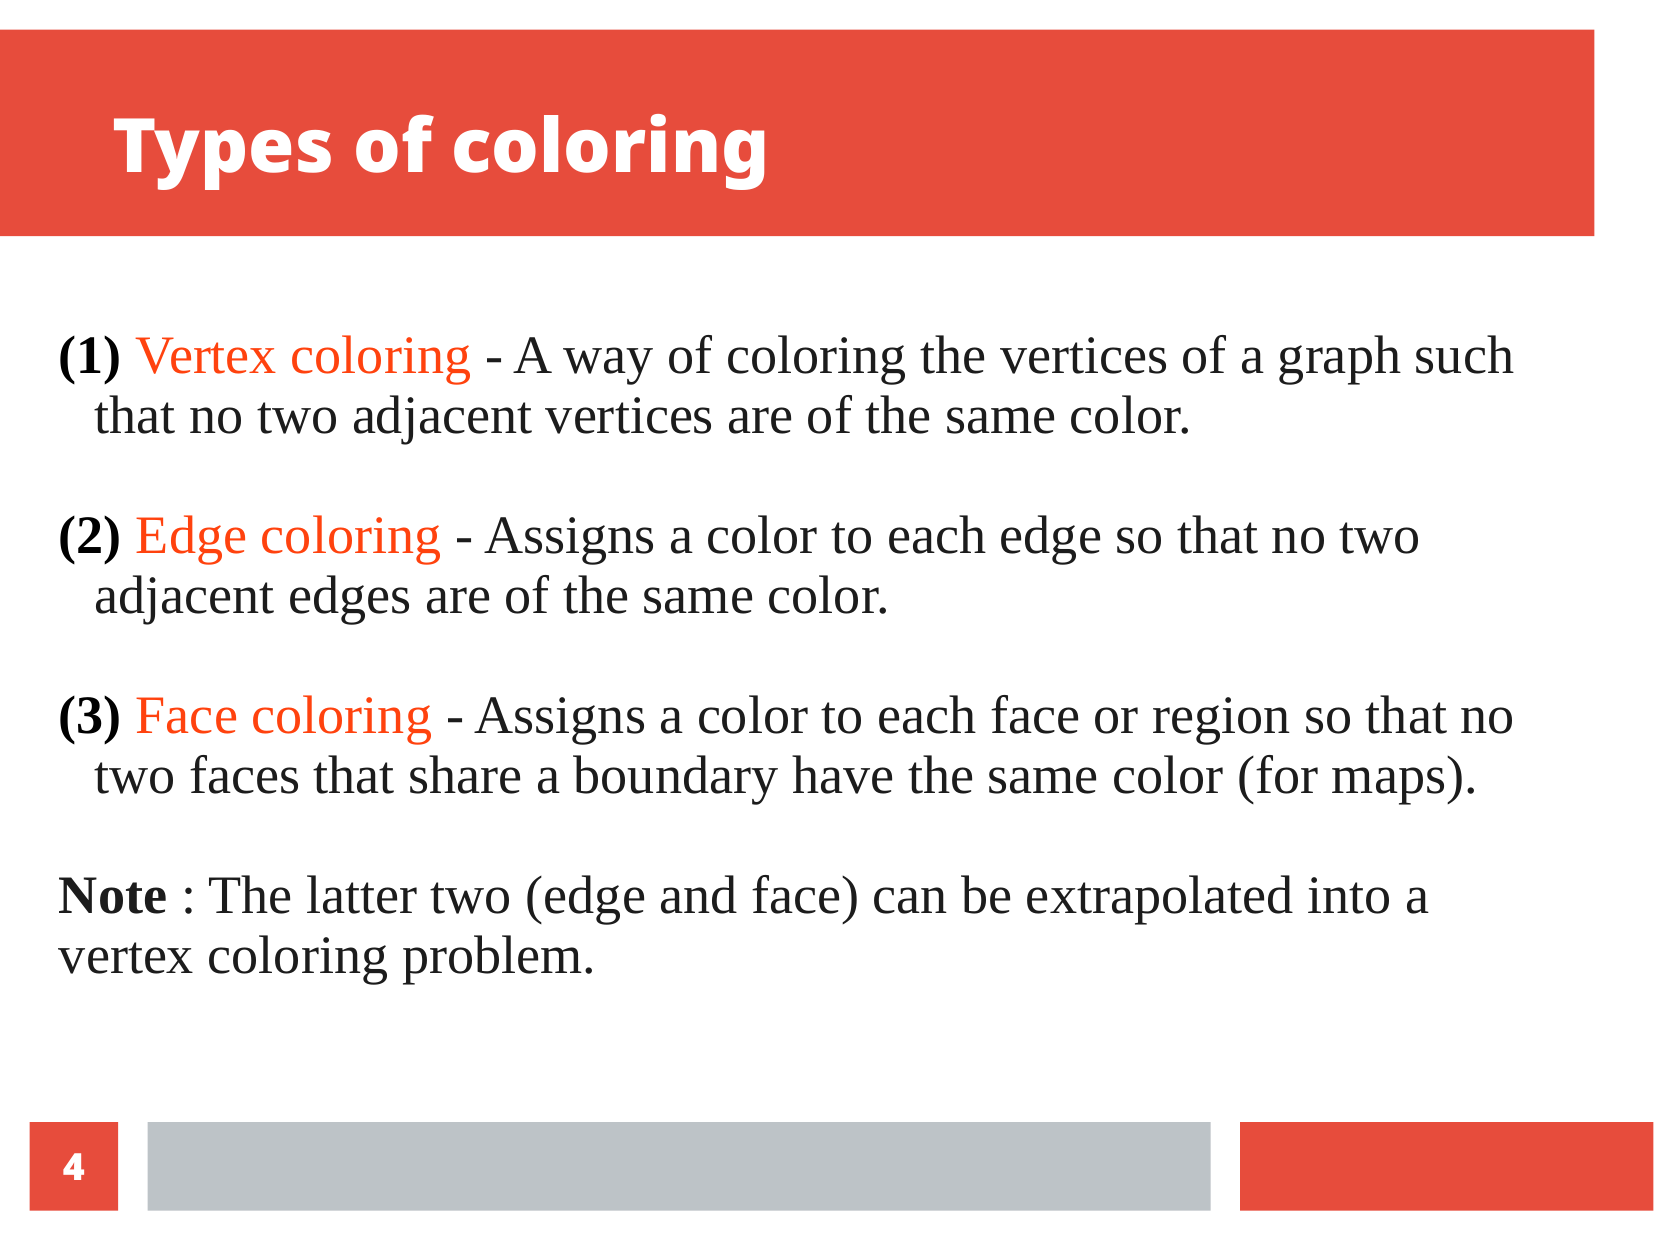

# Types of coloring
 Vertex coloring - A way of coloring the vertices of a graph such that no two adjacent vertices are of the same color.
 Edge coloring - Assigns a color to each edge so that no two adjacent edges are of the same color.
 Face coloring - Assigns a color to each face or region so that no two faces that share a boundary have the same color (for maps).
Note : The latter two (edge and face) can be extrapolated into a vertex coloring problem.
4